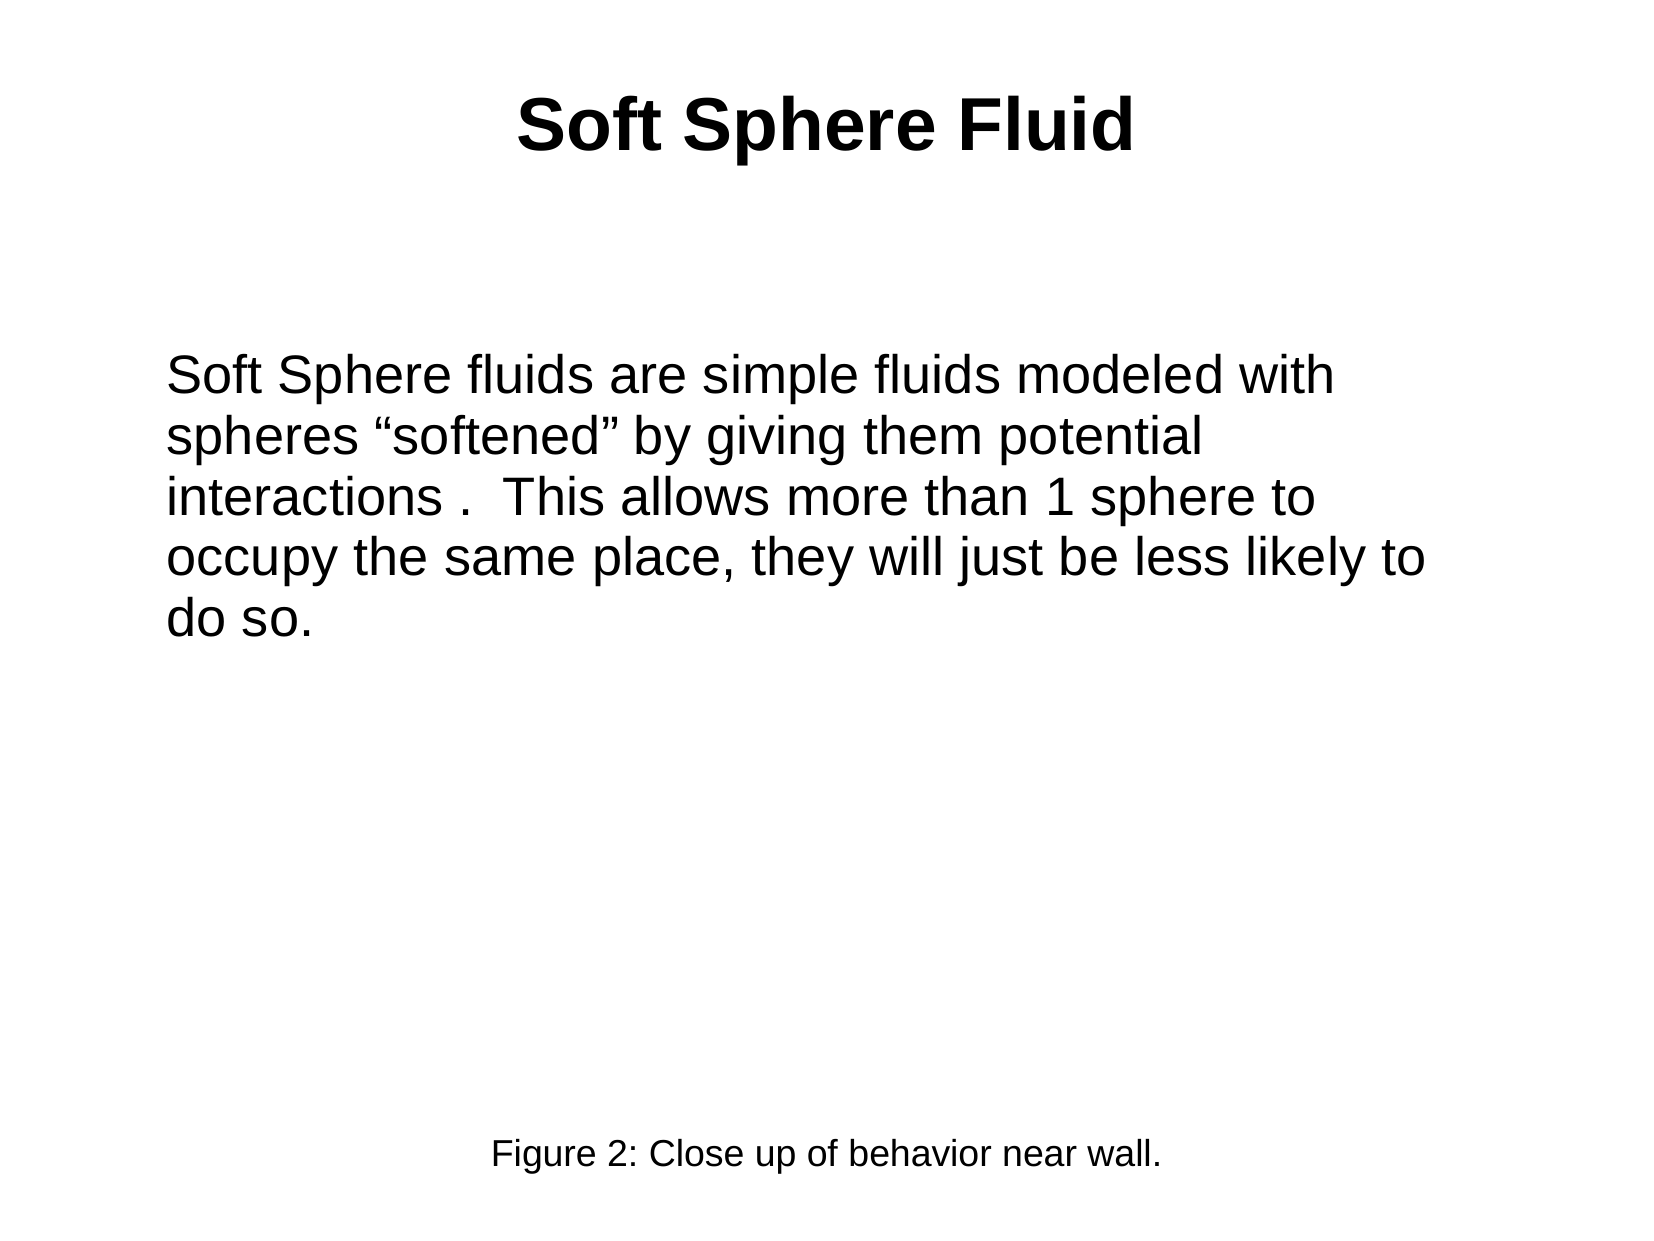

Soft Sphere Fluid
Soft Sphere fluids are simple fluids modeled with spheres “softened” by giving them potential interactions . This allows more than 1 sphere to occupy the same place, they will just be less likely to do so.
Figure 2: Close up of behavior near wall.